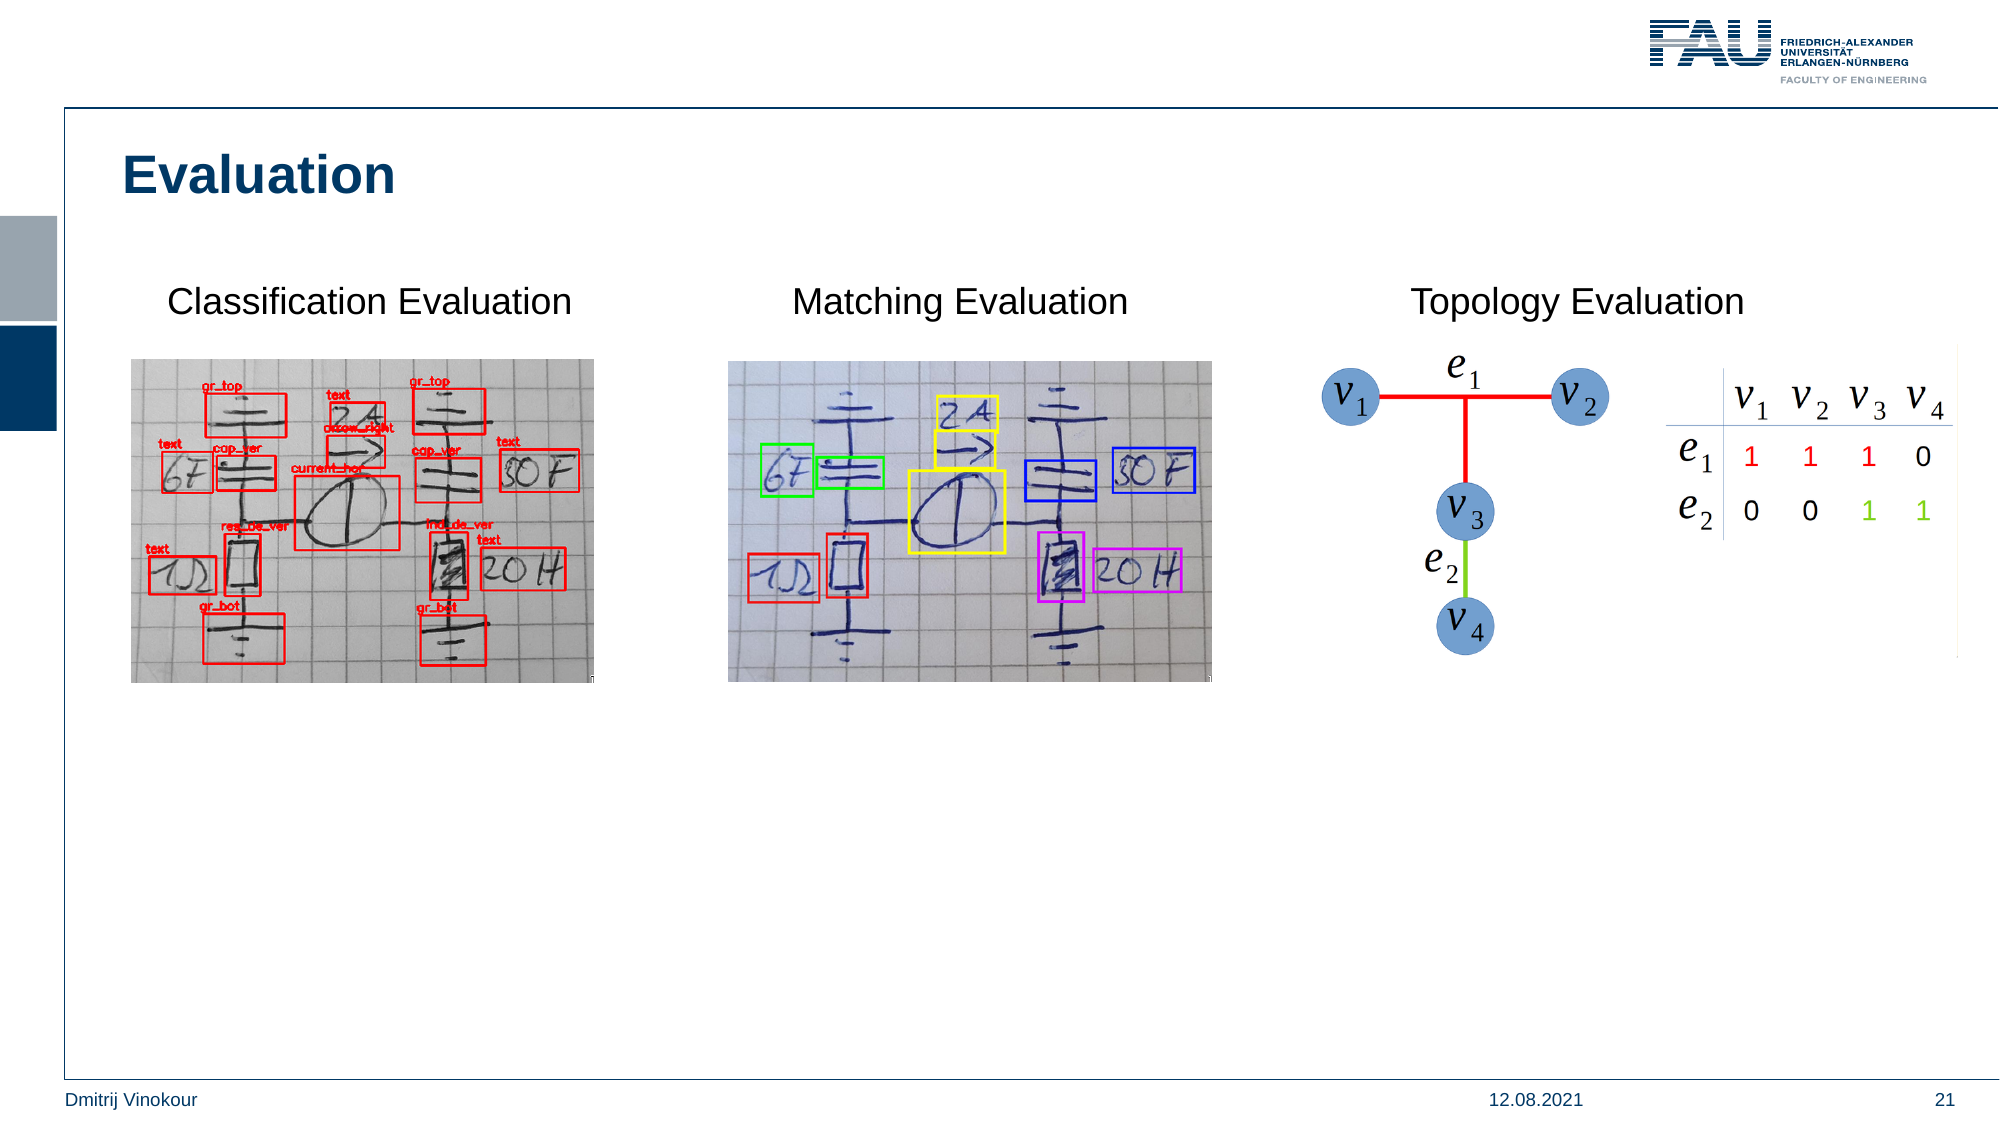

Evaluation
 Classification Evaluation Matching Evaluation Topology Evaluation
12.08.2021
Dmitrij Vinokour